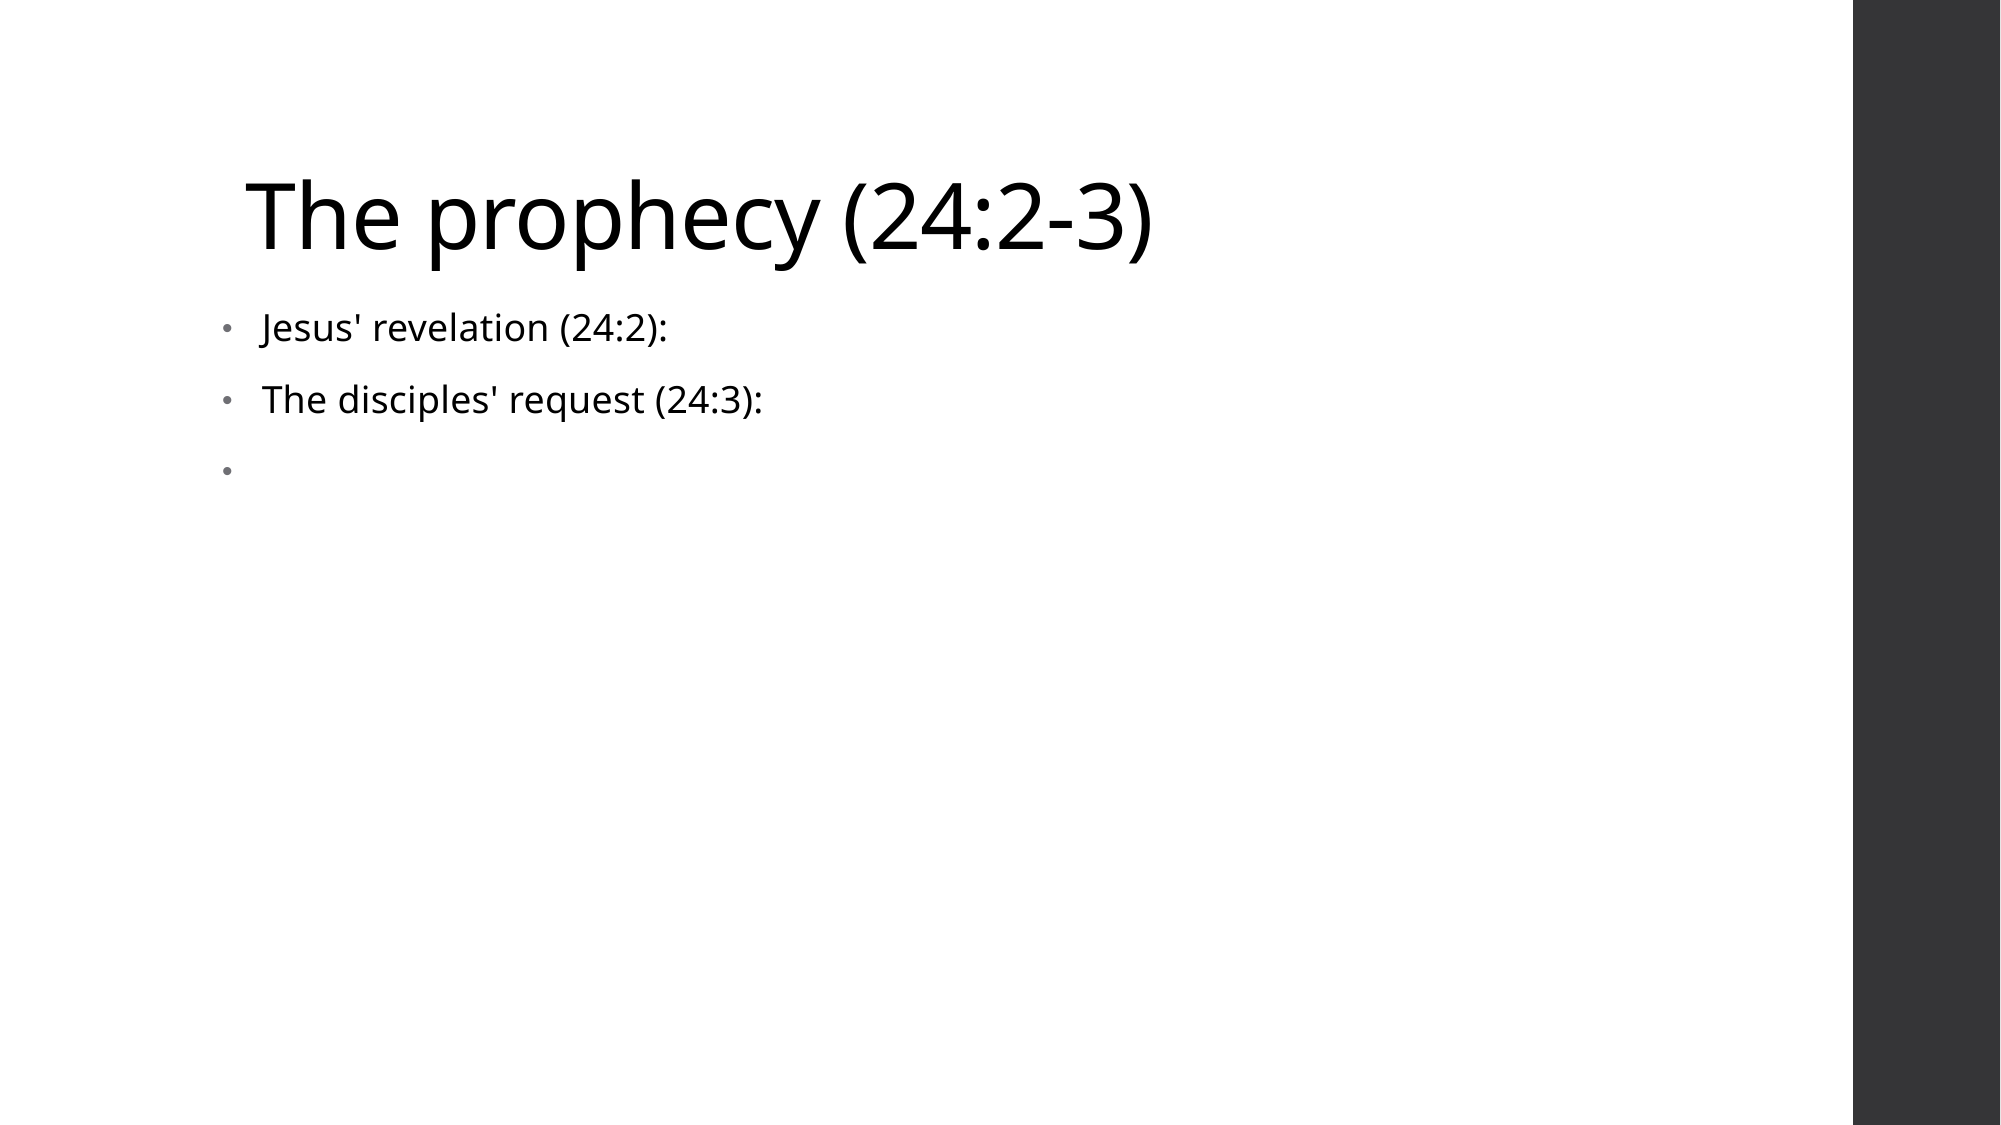

# The prophecy (24:2-3)
 Jesus' revelation (24:2):
 The disciples' request (24:3):